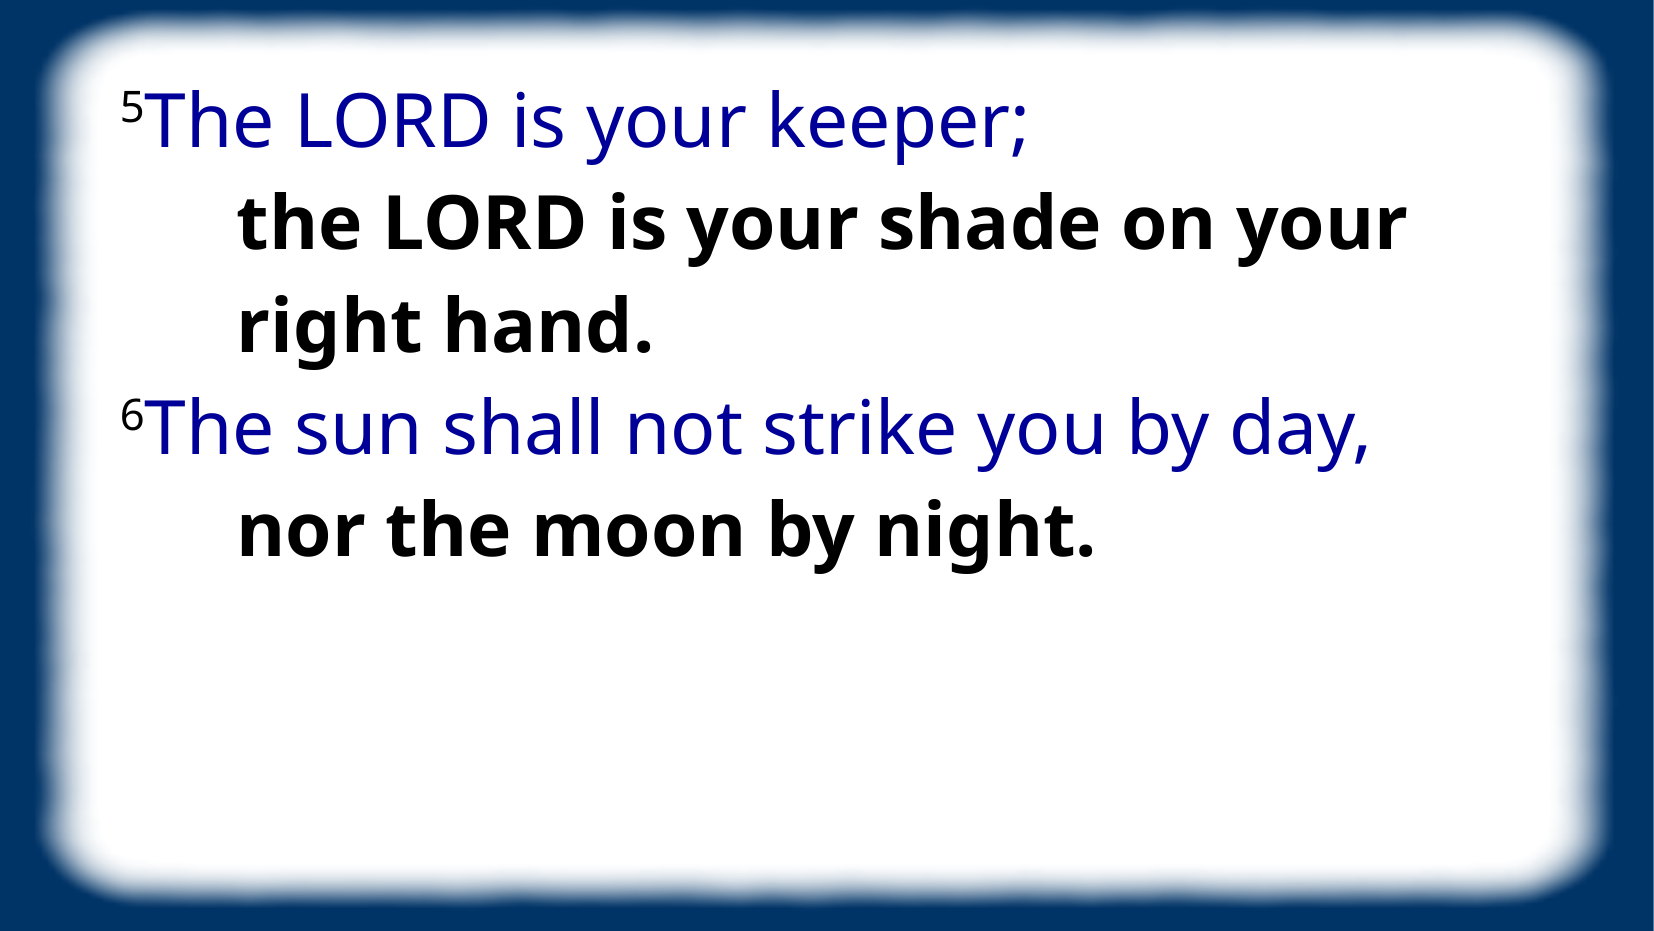

5The LORD is your keeper;
 the LORD is your shade on your
 right hand.
6The sun shall not strike you by day,
 nor the moon by night.